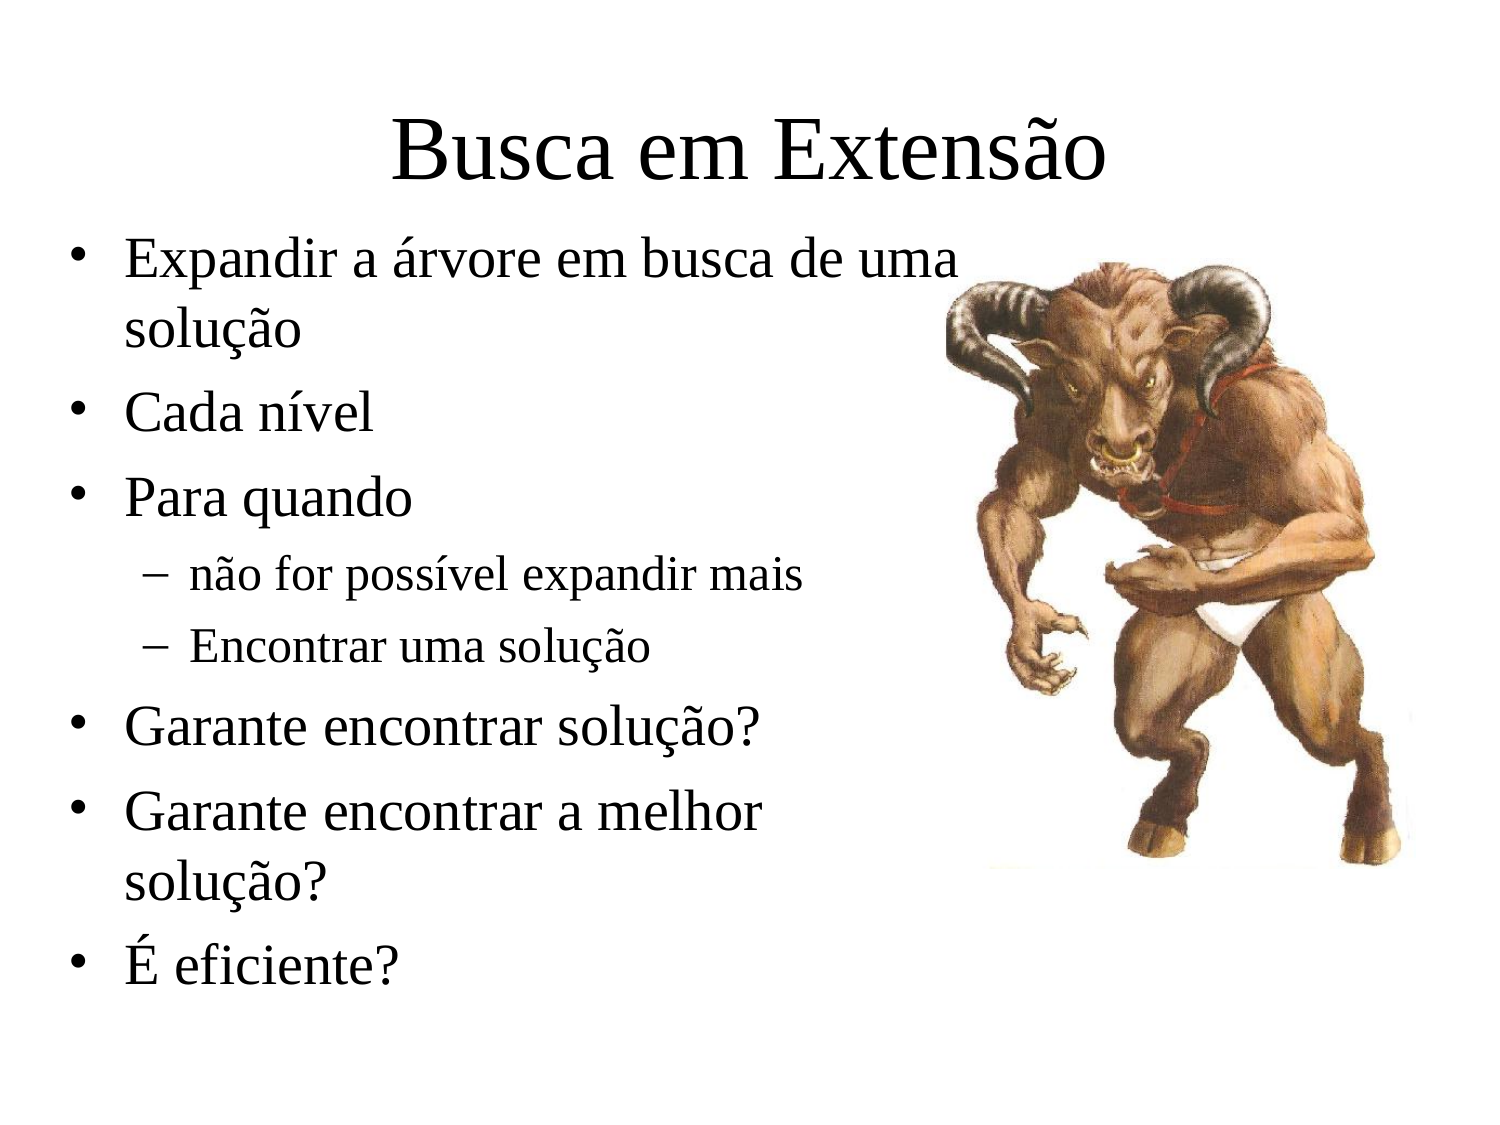

# Busca em Extensão
Expandir a árvore em busca de uma solução
Cada nível
Para quando
não for possível expandir mais
Encontrar uma solução
Garante encontrar solução?
Garante encontrar a melhor solução?
É eficiente?